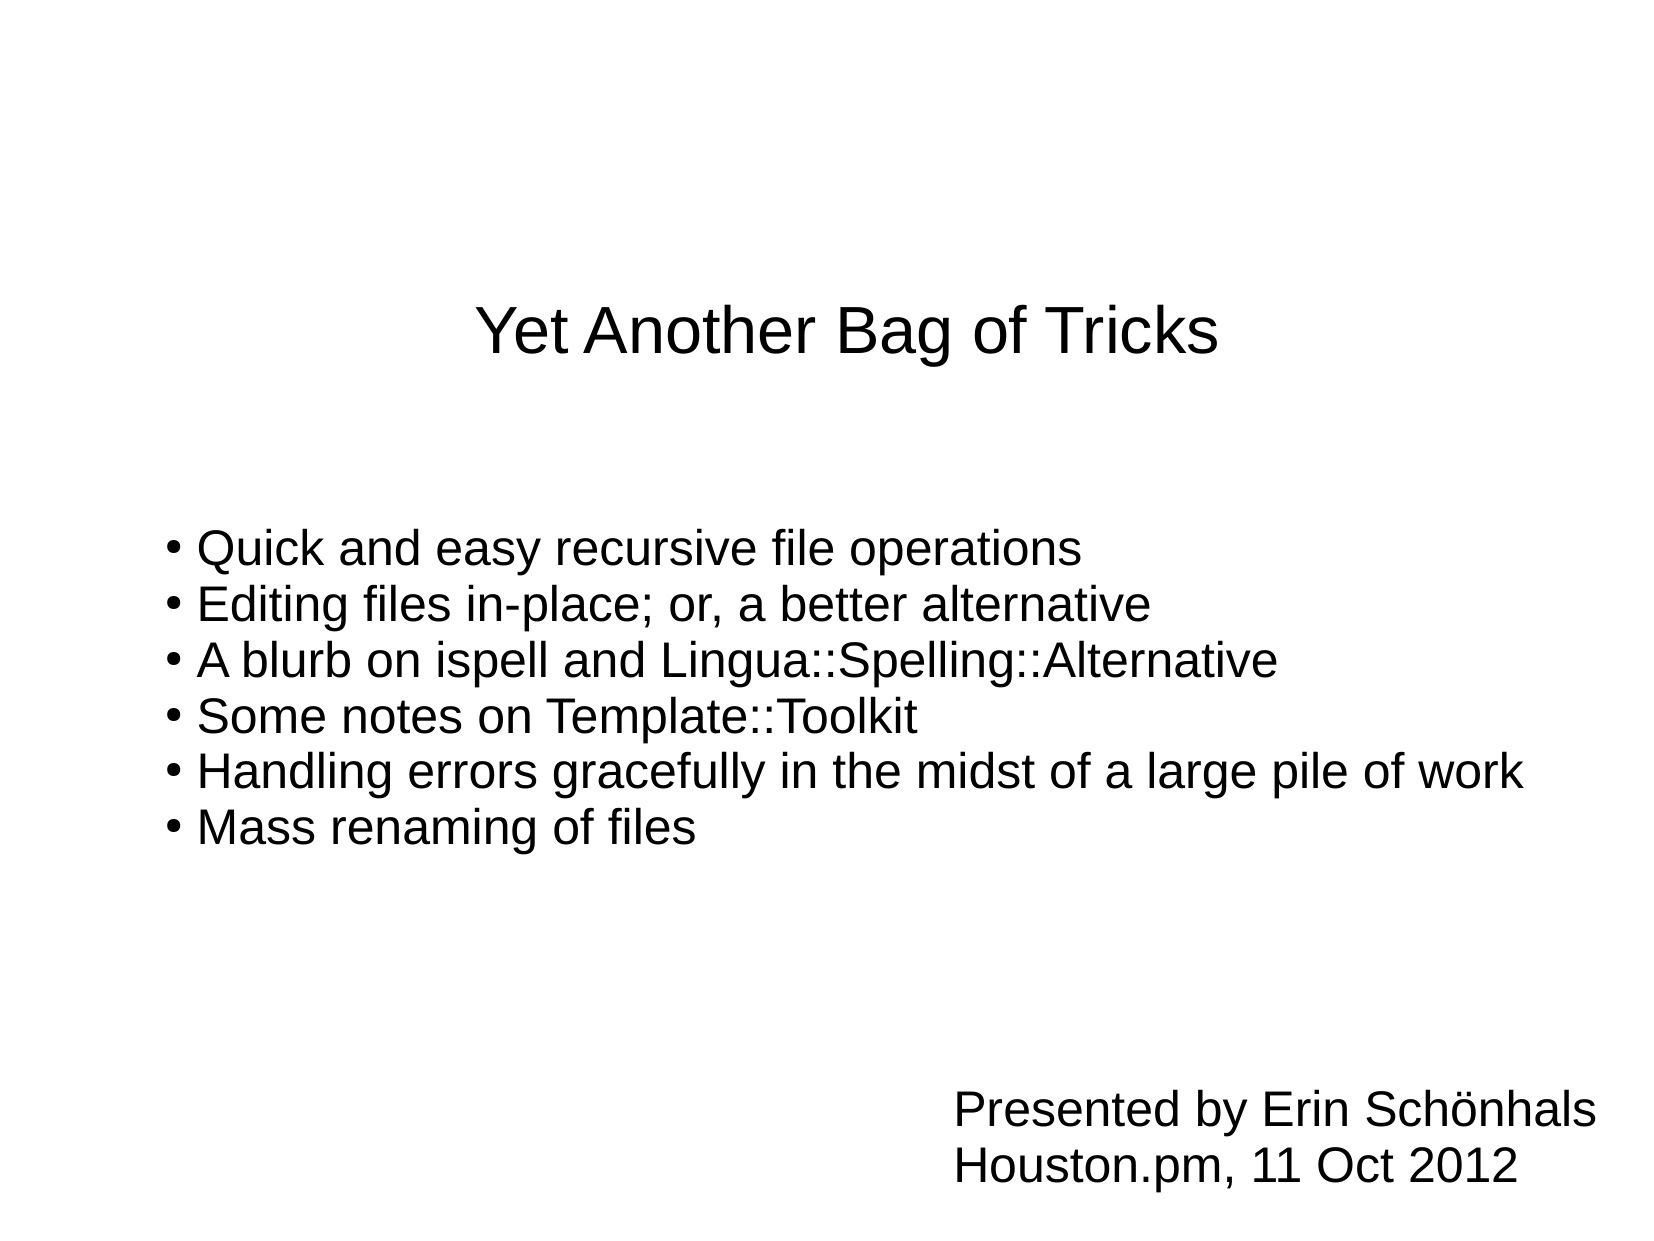

Yet Another Bag of Tricks
 Quick and easy recursive file operations
 Editing files in-place; or, a better alternative
 A blurb on ispell and Lingua::Spelling::Alternative
 Some notes on Template::Toolkit
 Handling errors gracefully in the midst of a large pile of work
 Mass renaming of files
Presented by Erin Schönhals
Houston.pm, 11 Oct 2012